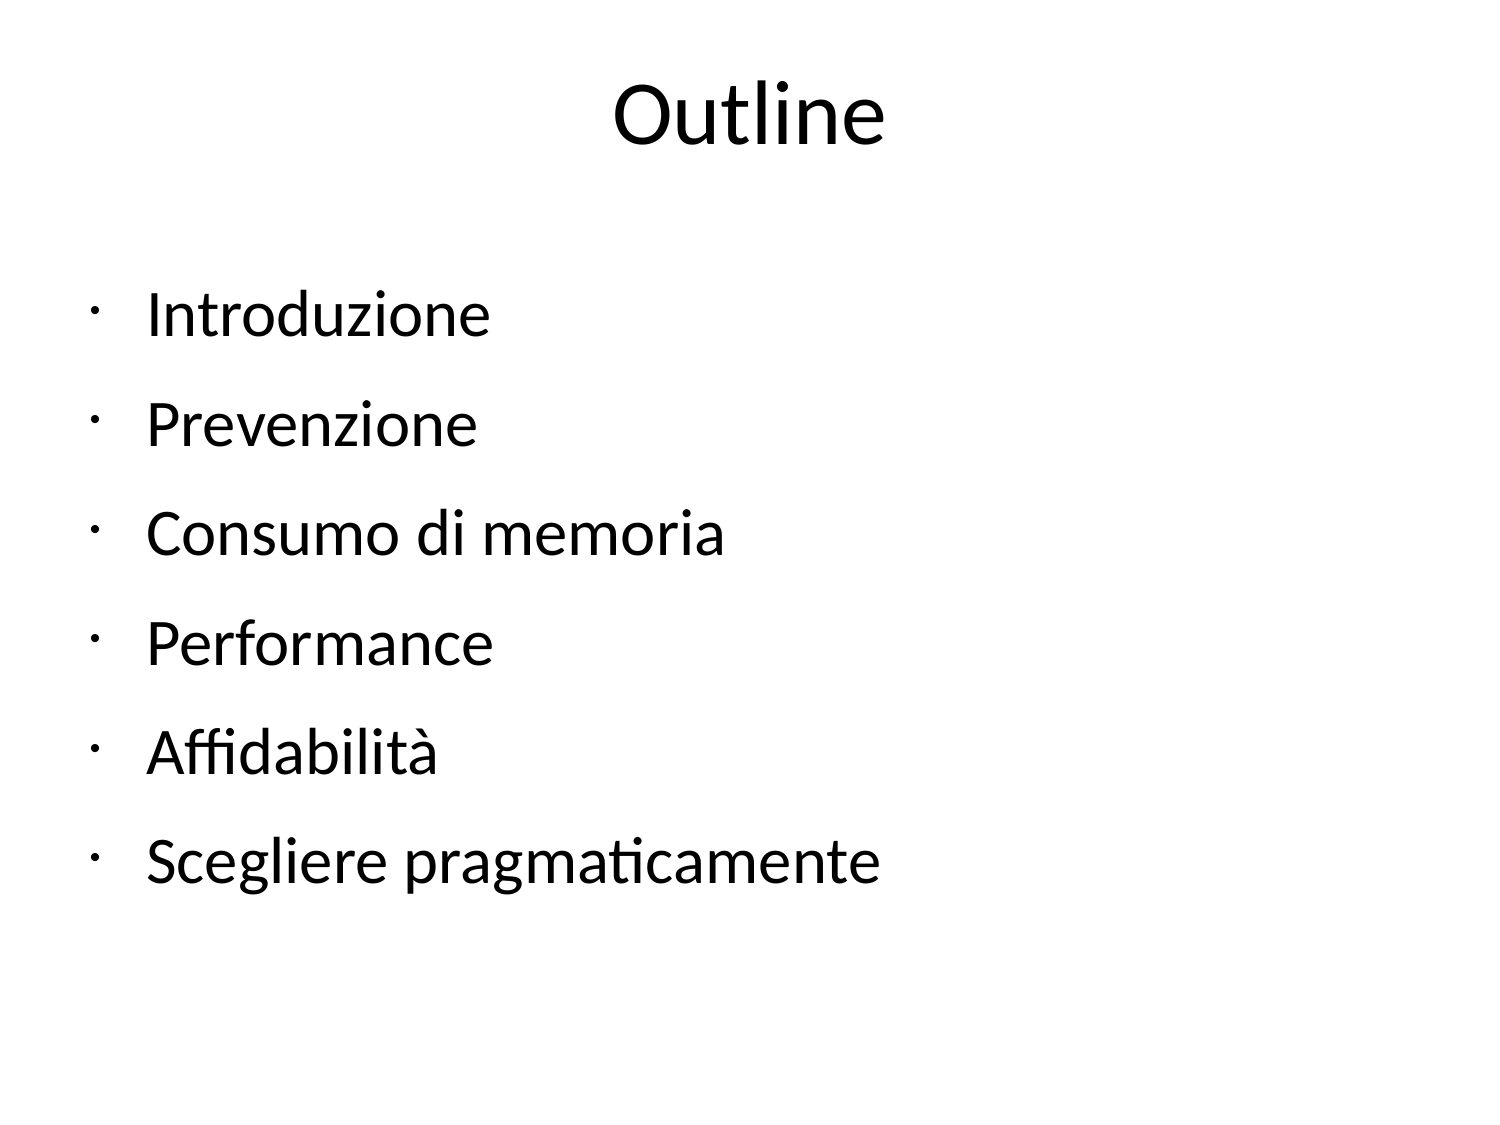

# Outline
Introduzione
Prevenzione
Consumo di memoria
Performance
Affidabilità
Scegliere pragmaticamente